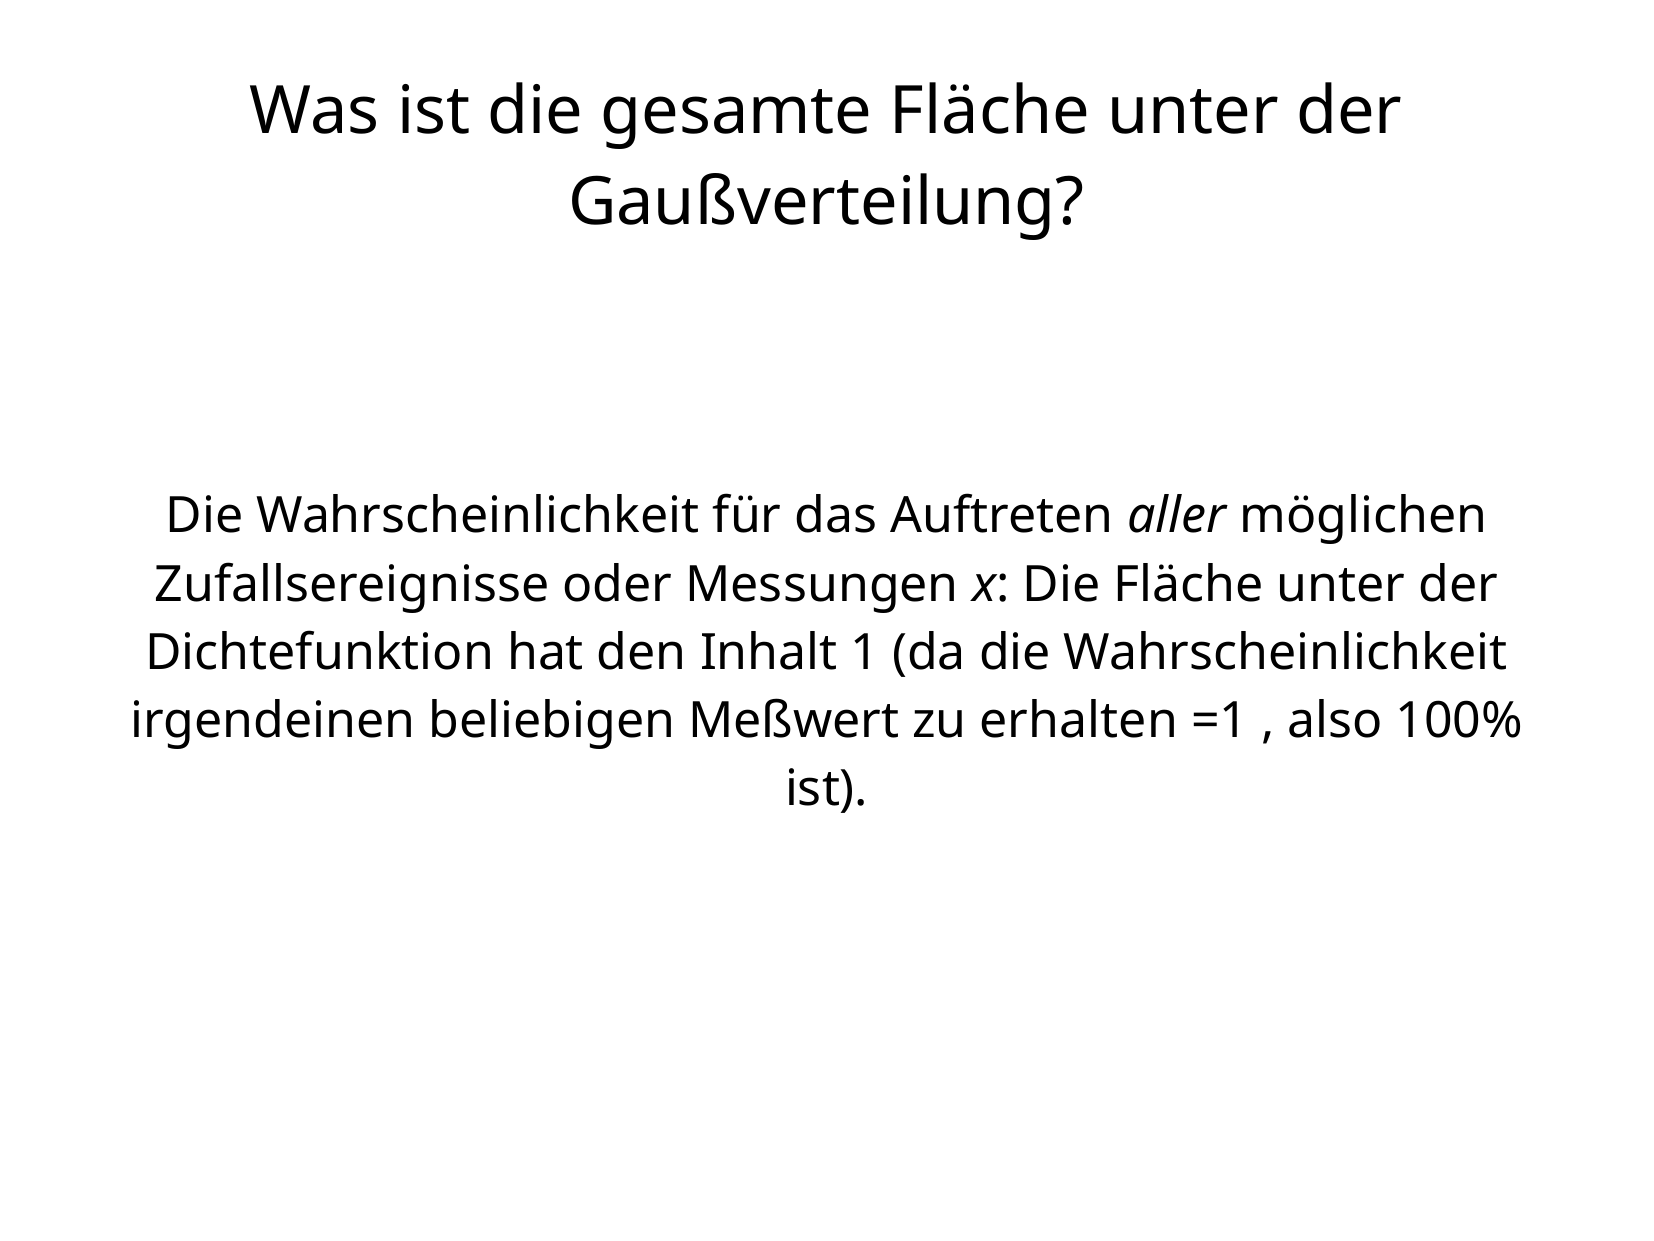

# Was ist die gesamte Fläche unter der Gaußverteilung?
Die Wahrscheinlichkeit für das Auftreten aller möglichen Zufallsereignisse oder Messungen x: Die Fläche unter der Dichtefunktion hat den Inhalt 1 (da die Wahrscheinlichkeit irgendeinen beliebigen Meßwert zu erhalten =1 , also 100% ist).